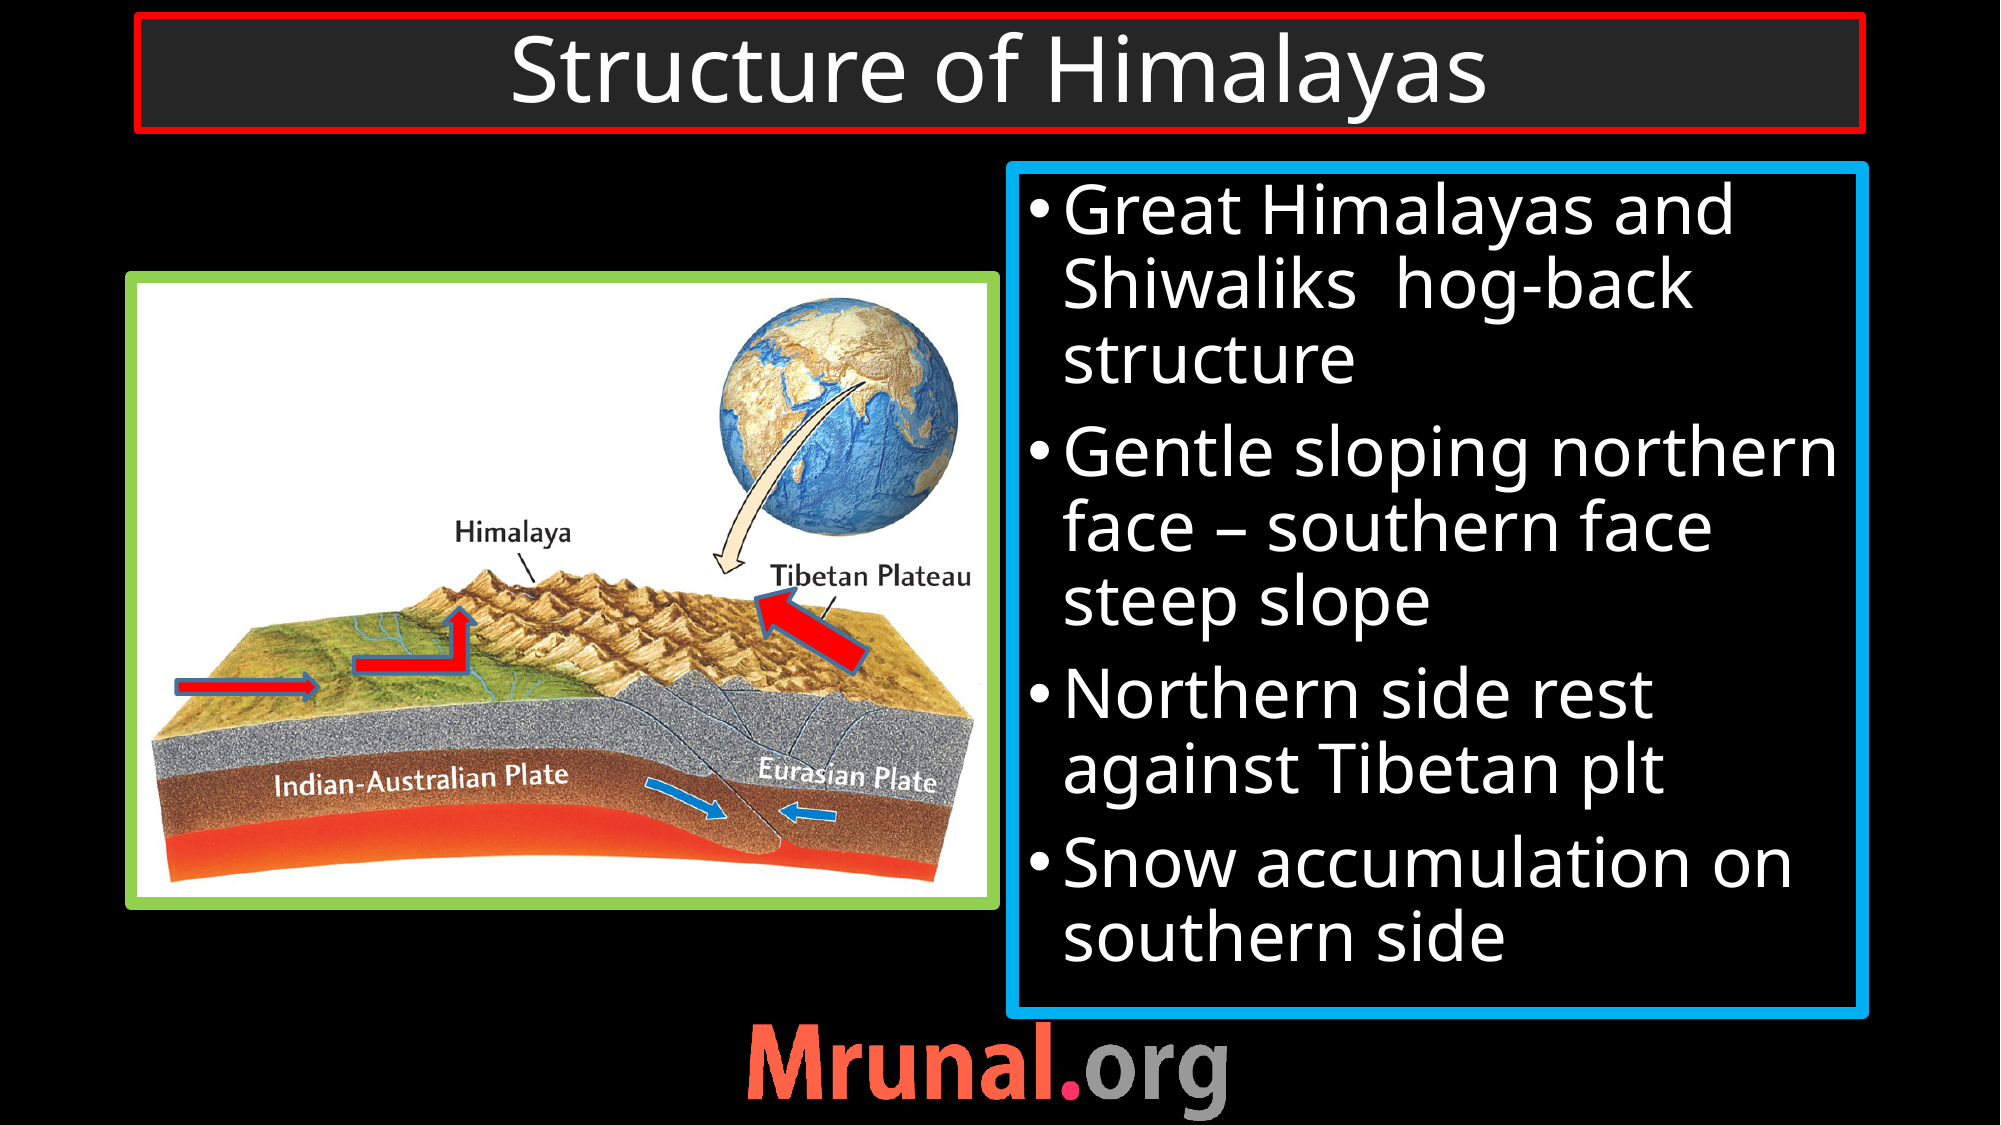

Structure of Himalayas
# Great Himalayas and Shiwaliks hog-back structure
Gentle sloping northern face – southern face steep slope
Northern side rest against Tibetan plt
Snow accumulation on southern side